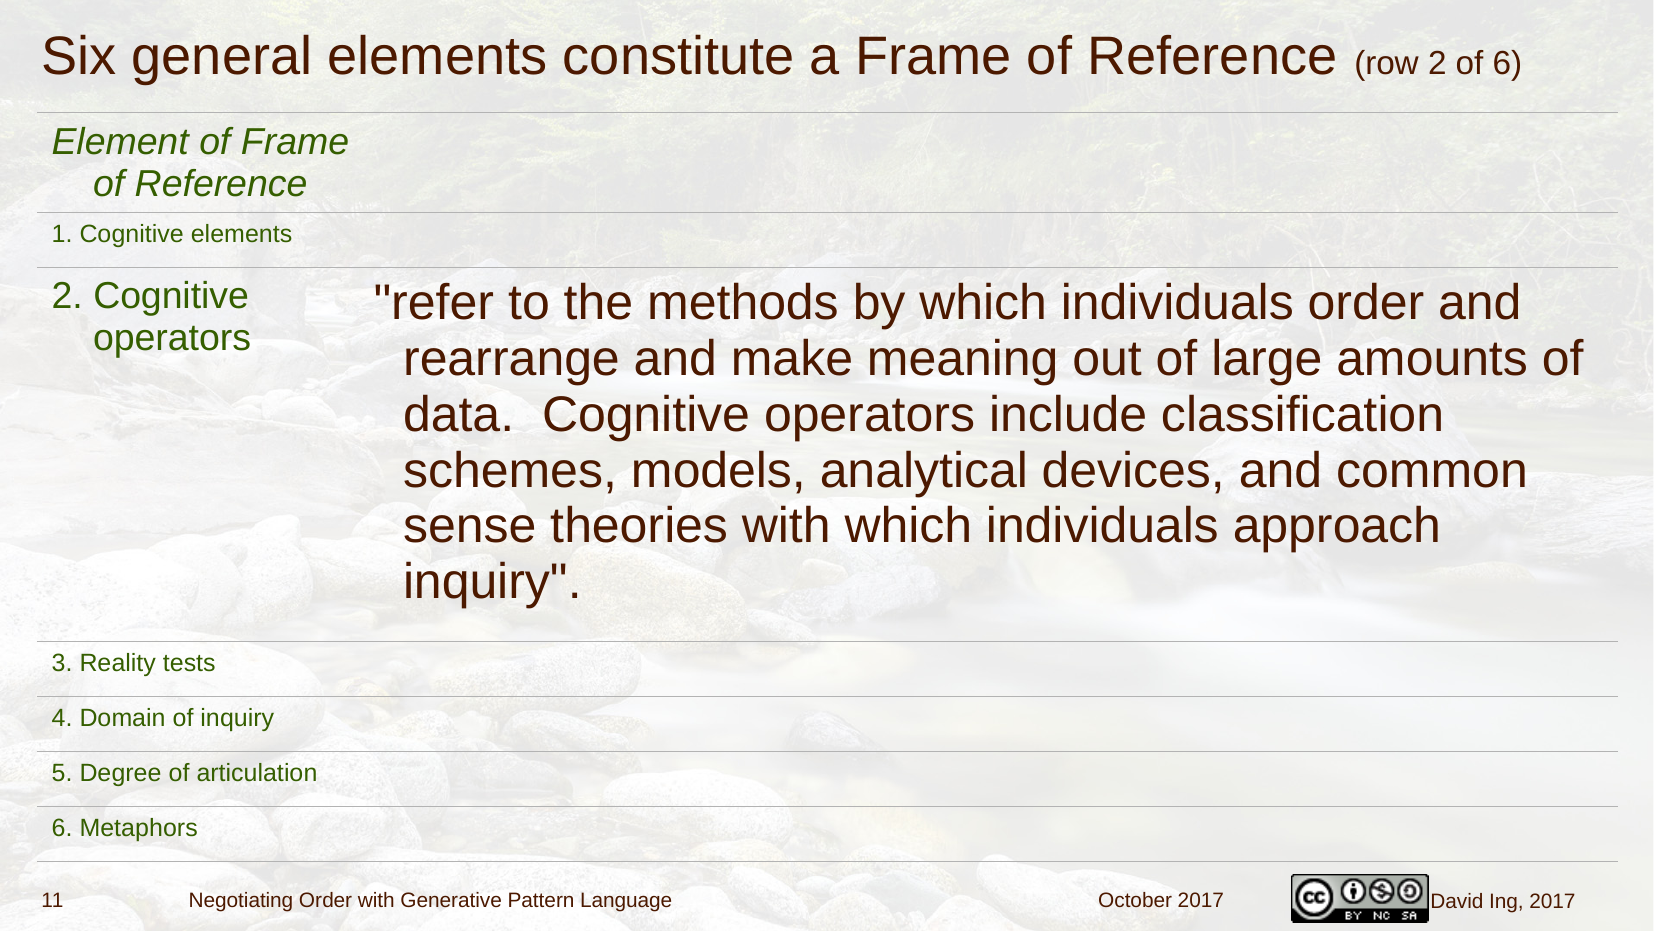

# Six general elements constitute a Frame of Reference (row 2 of 6)
| Element of Frame of Reference | |
| --- | --- |
| 1. Cognitive elements | |
| 2. Cognitive operators | "refer to the methods by which individuals order and rearrange and make meaning out of large amounts of data. Cognitive operators include classification schemes, models, analytical devices, and common sense theories with which individuals approach inquiry". |
| 3. Reality tests | |
| 4. Domain of inquiry | |
| 5. Degree of articulation | |
| 6. Metaphors | |
Negotiating Order with Generative Pattern Language
October 2017
11